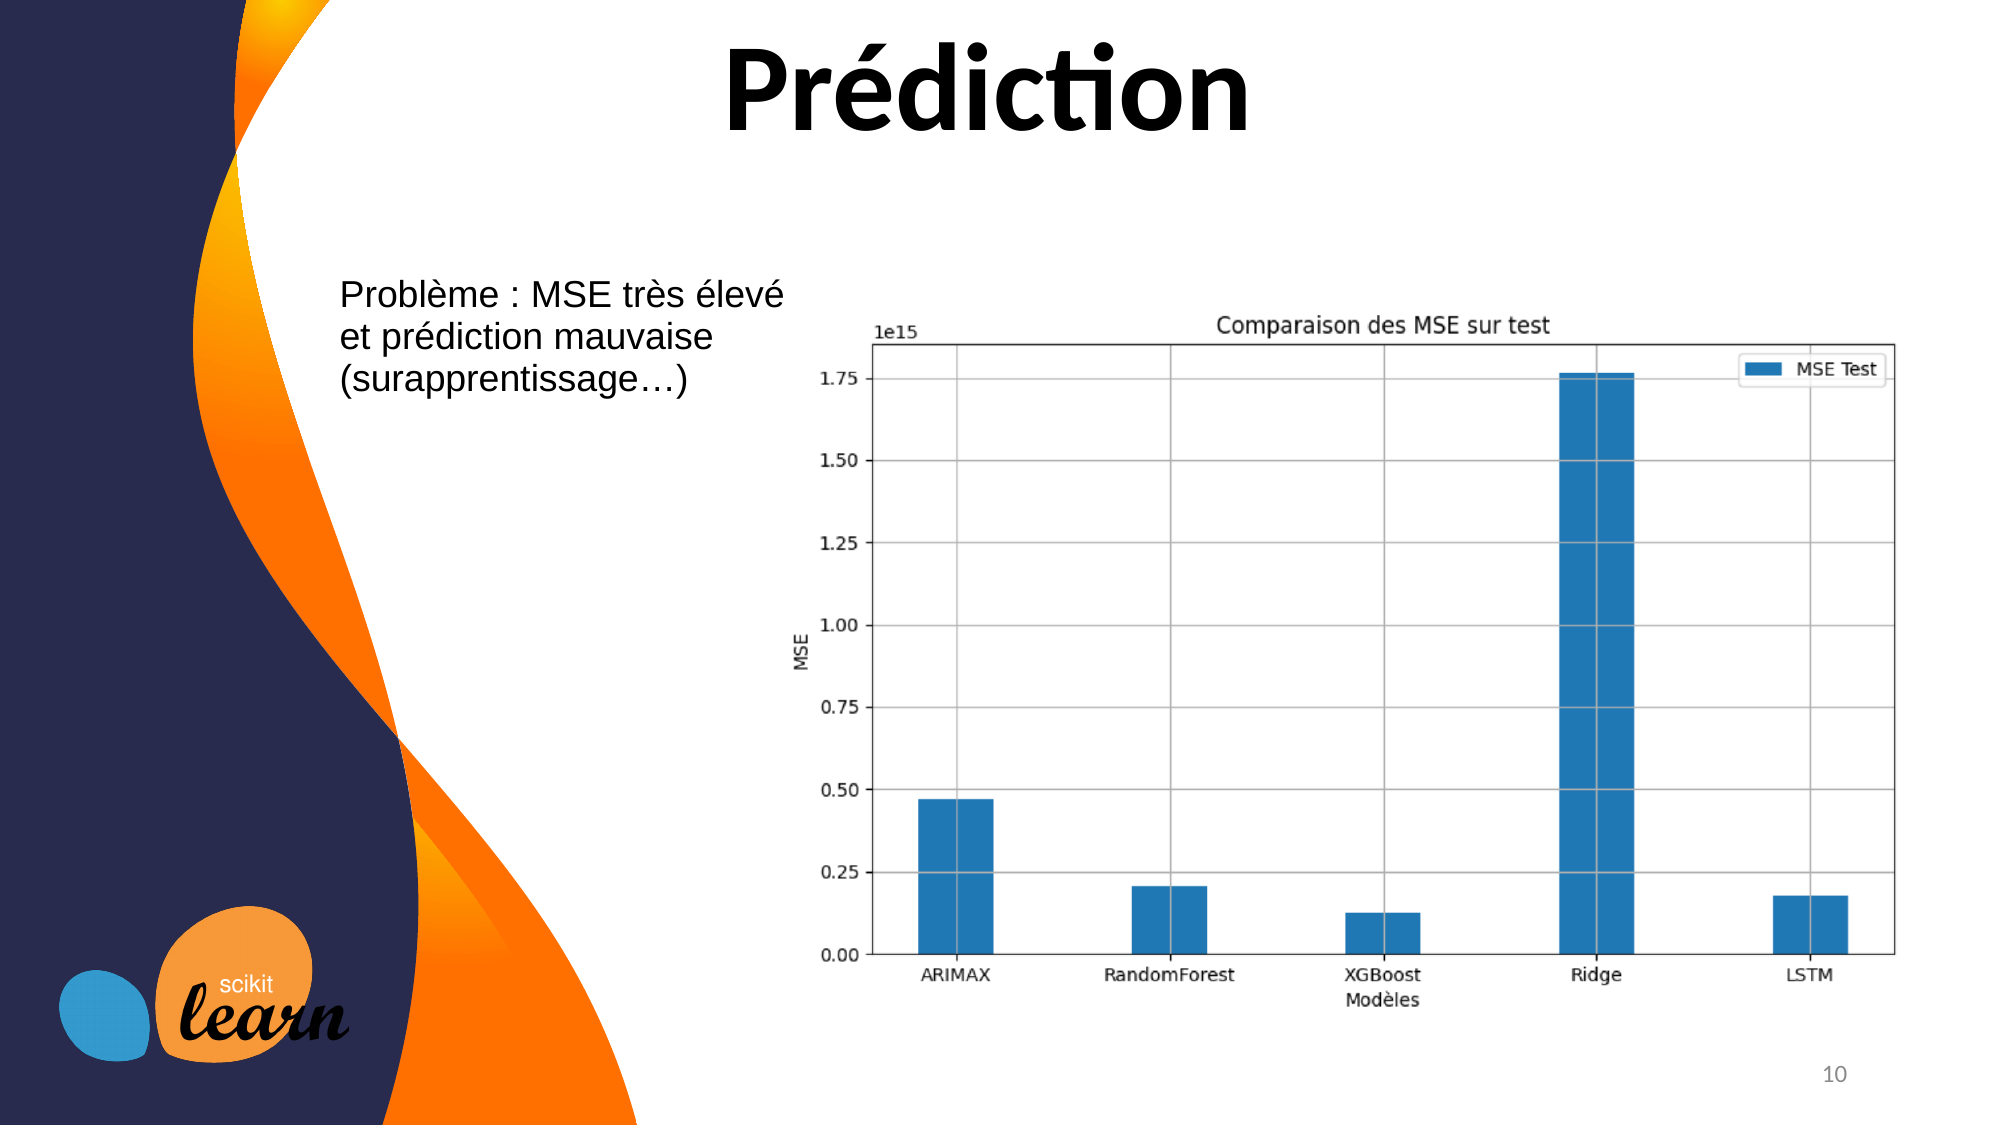

Prédiction
Problème : MSE très élevé et prédiction mauvaise (surapprentissage…)
10